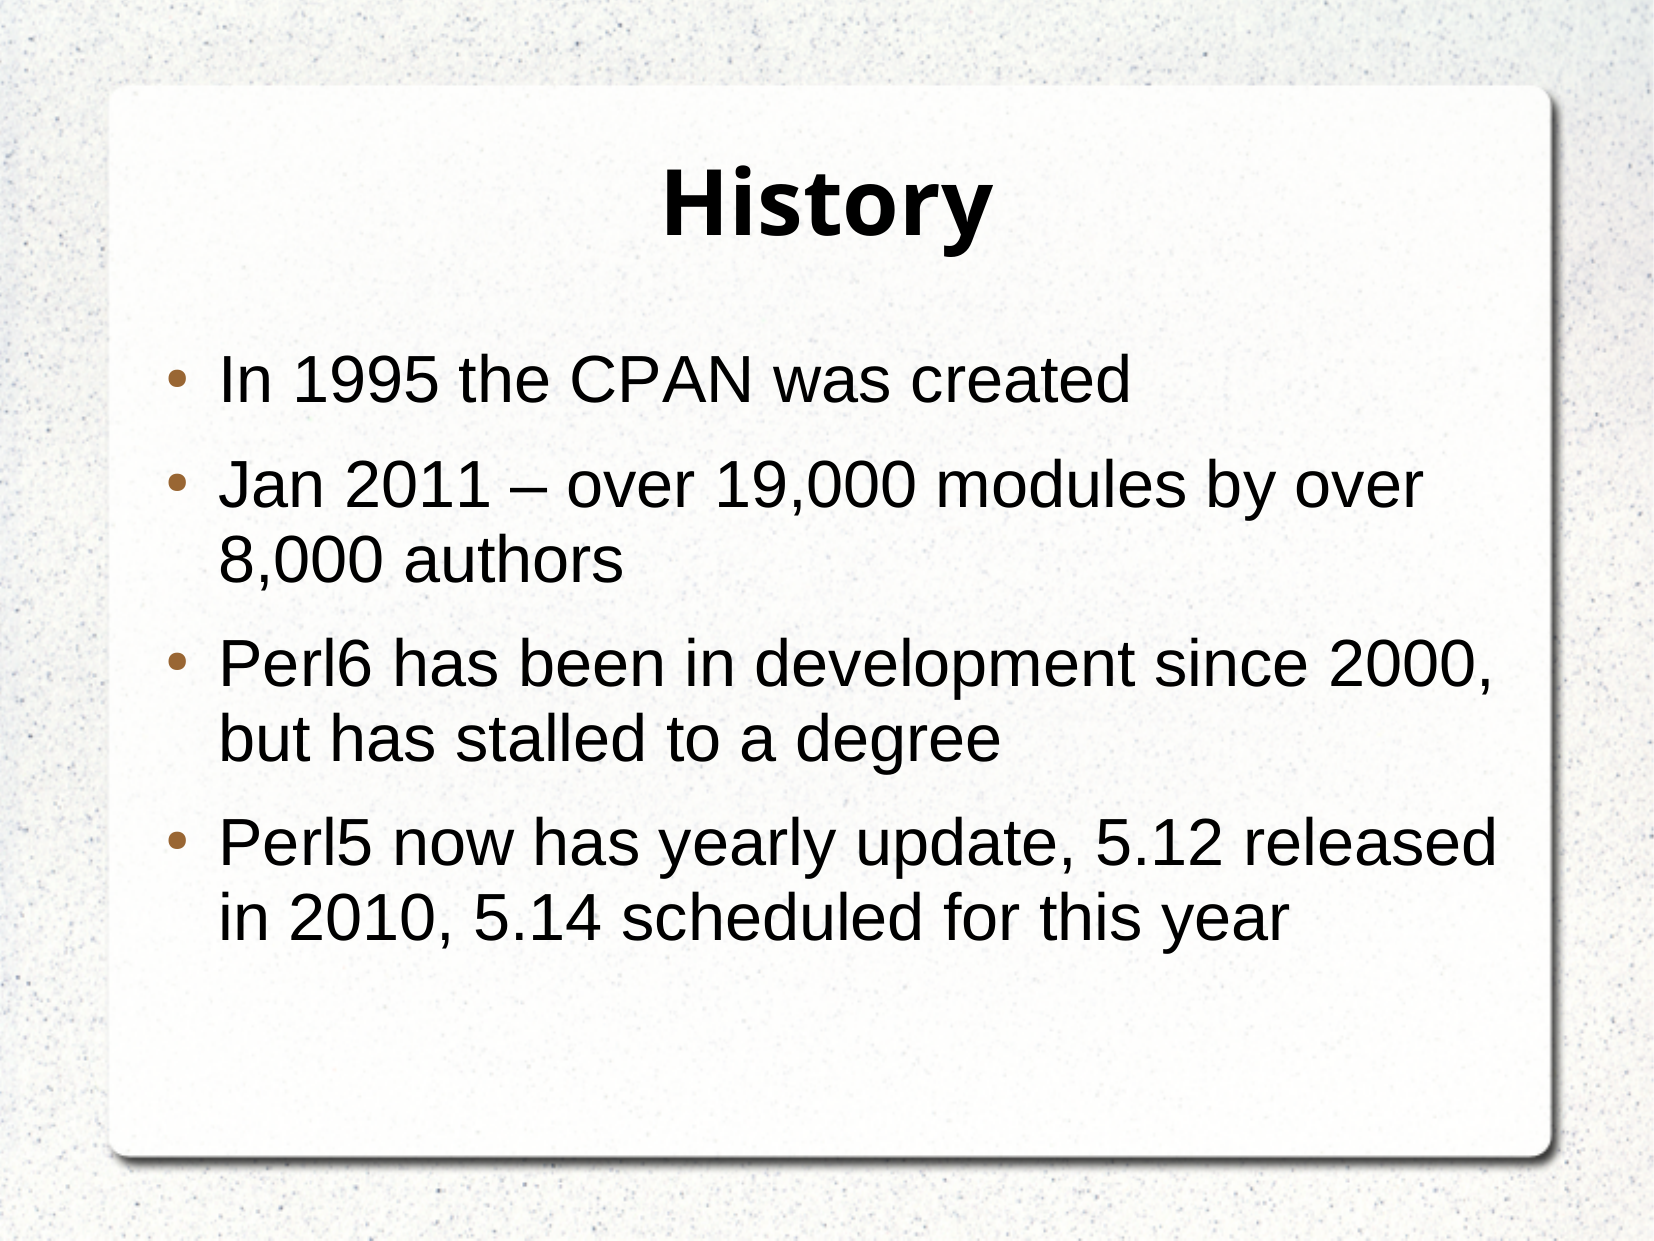

# History
In 1995 the CPAN was created
Jan 2011 – over 19,000 modules by over 8,000 authors
Perl6 has been in development since 2000, but has stalled to a degree
Perl5 now has yearly update, 5.12 released in 2010, 5.14 scheduled for this year